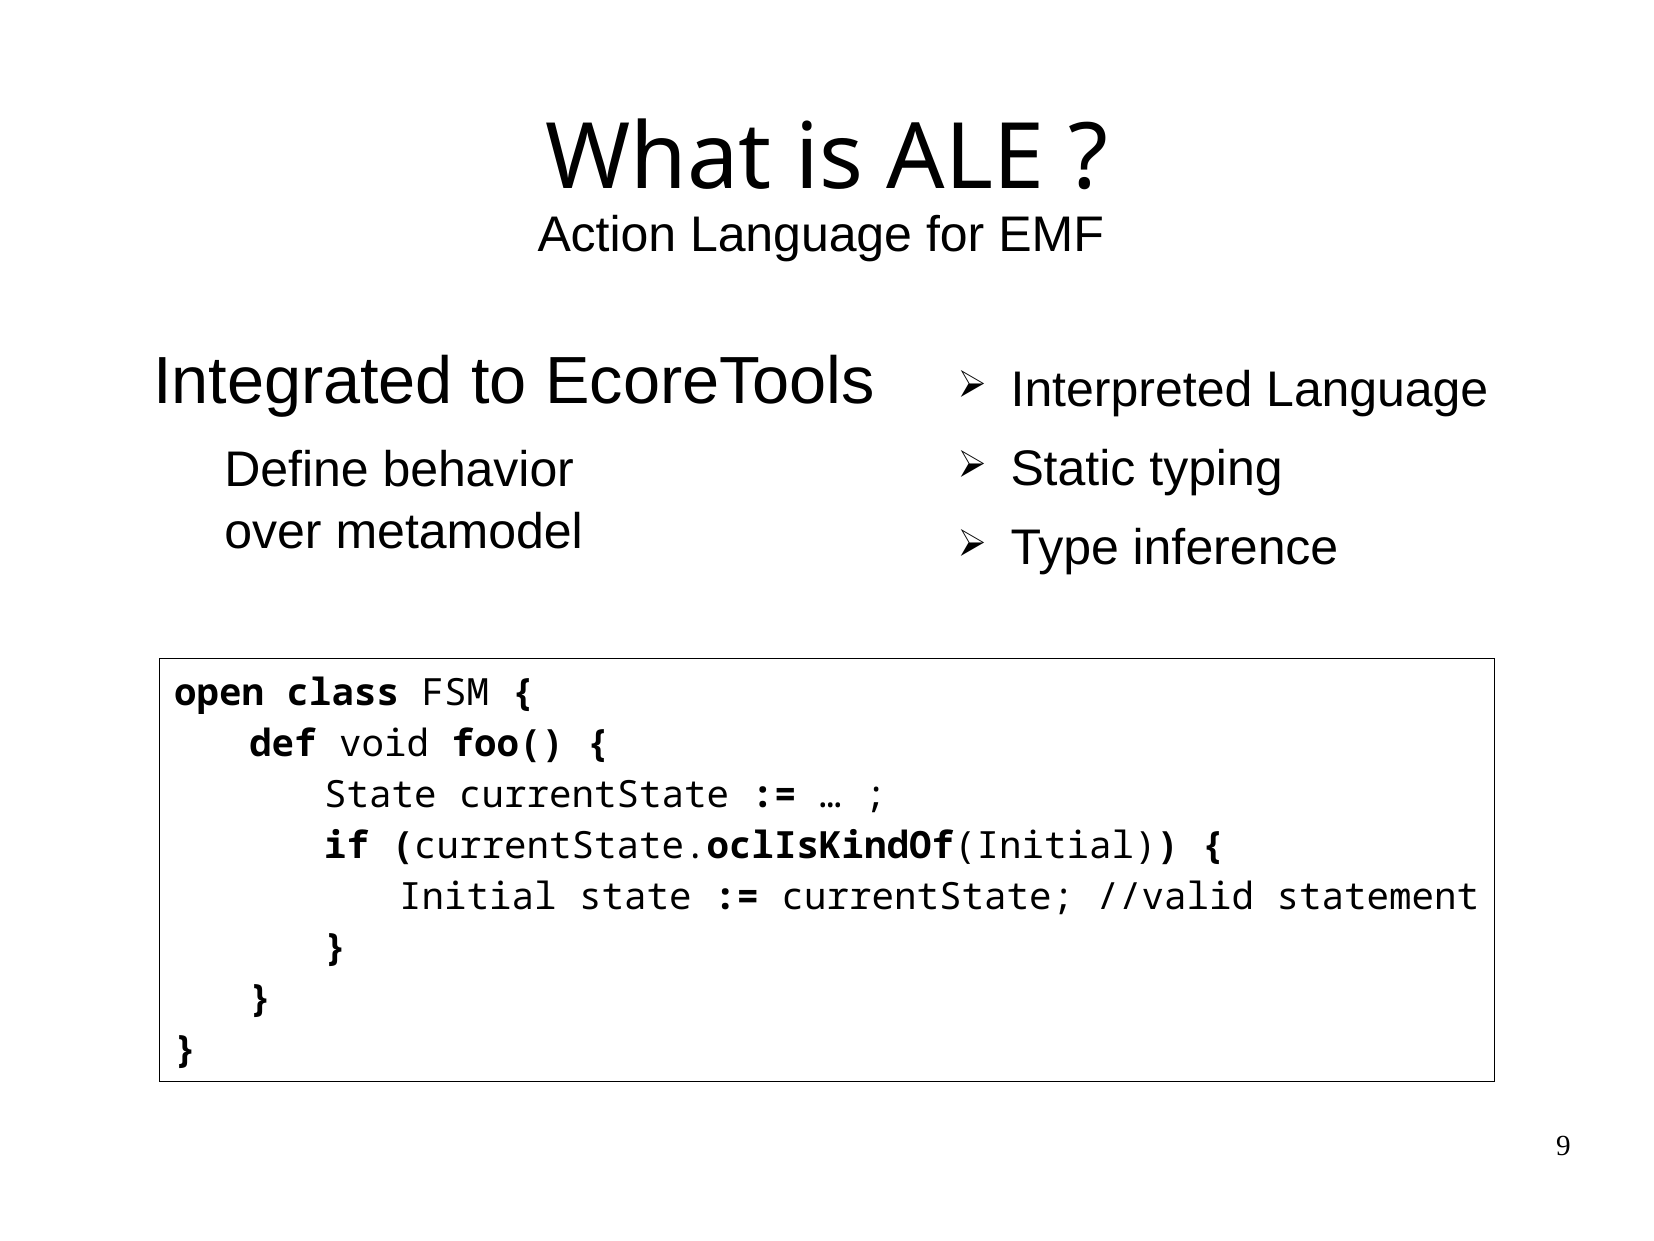

# What is ALE ?
Action Language for EMF
Integrated to EcoreTools
Define behavior
over metamodel
Interpreted Language
Static typing
Type inference
open class FSM {
	def void foo() {
		State currentState := … ;
		if (currentState.oclIsKindOf(Initial)) {
			Initial state := currentState; //valid statement
		}
	}
}
9